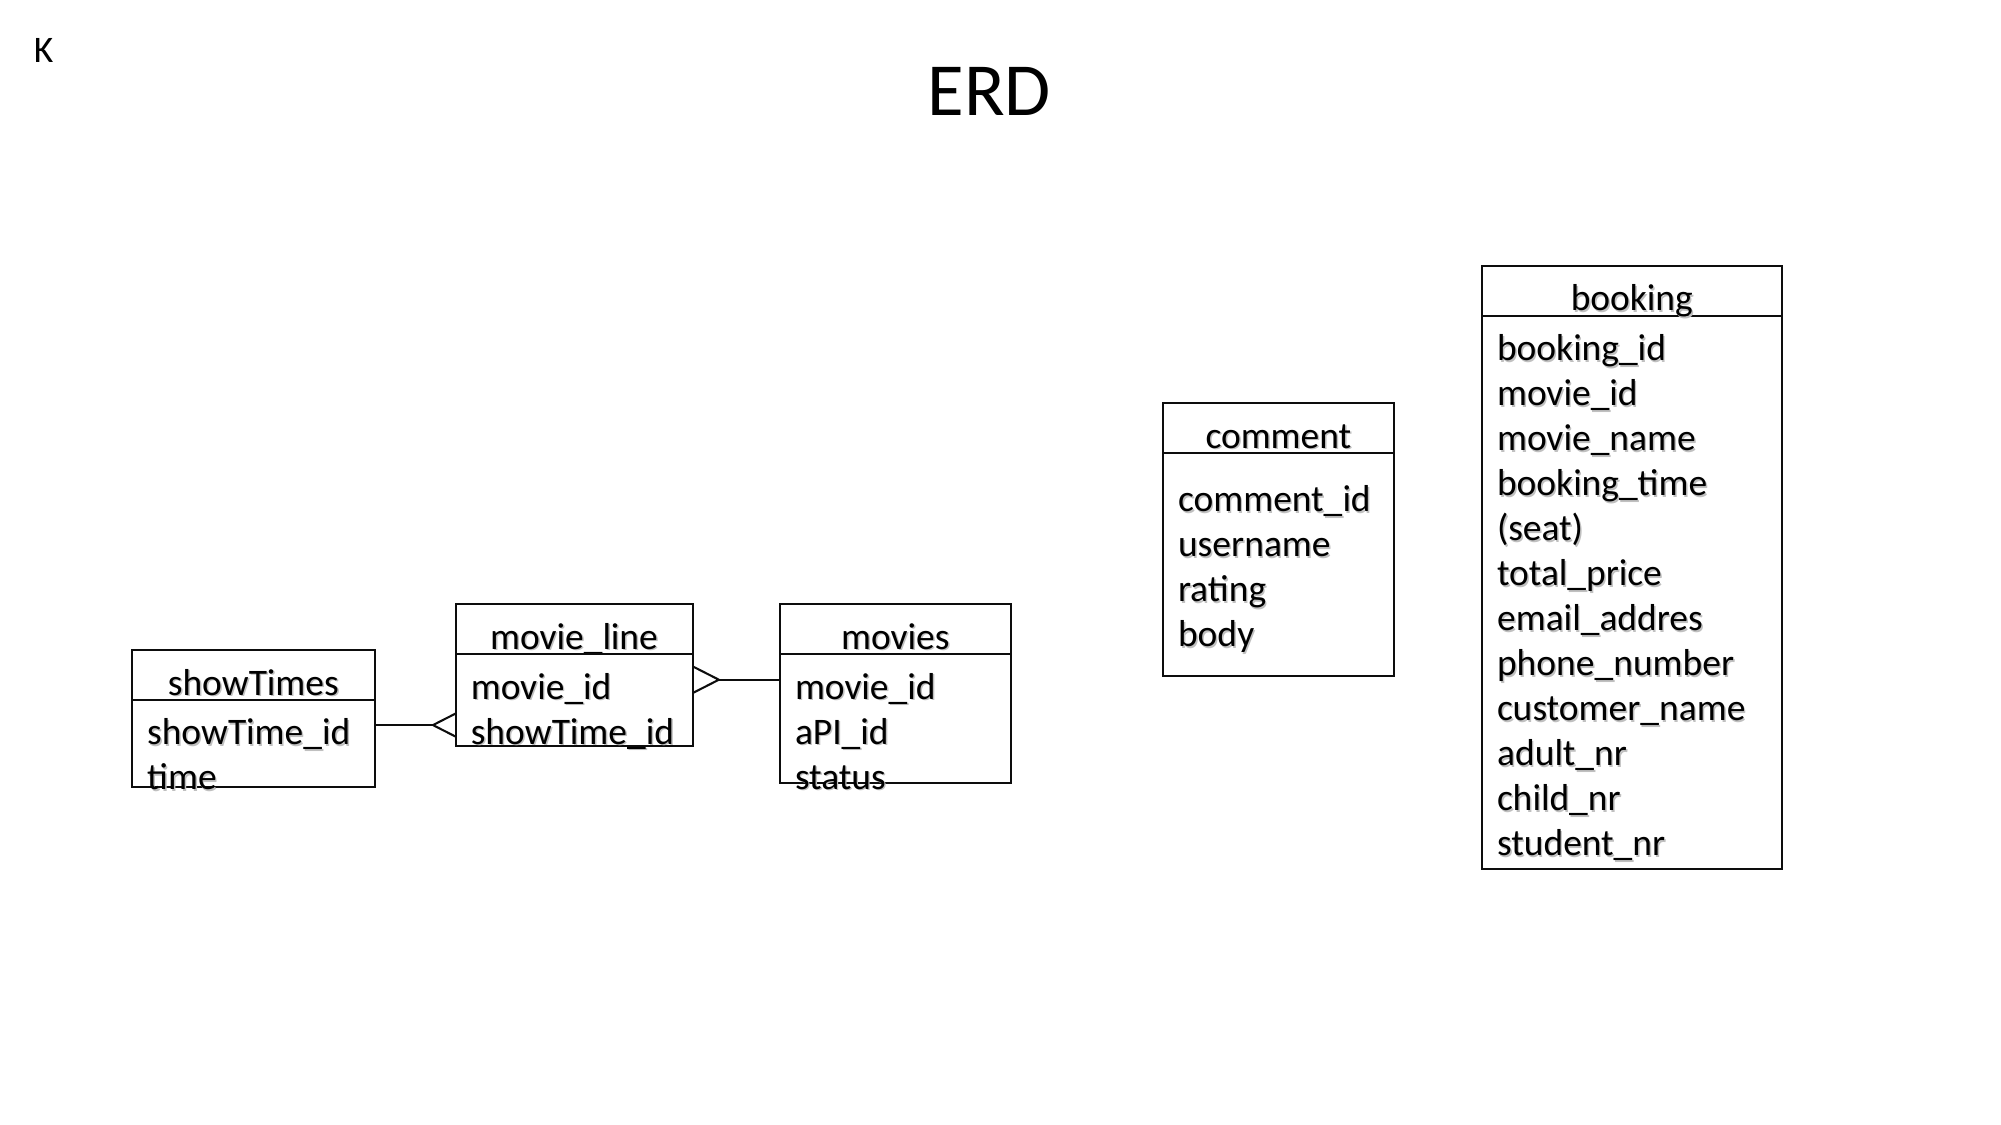

K
ERD
booking
booking_id
movie_id
movie_name
booking_time
(seat)
total_price
email_addres
phone_number
customer_name
adult_nr
child_nr
student_nr
comment
comment_id
username
rating
body
movie_line
movies
showTimes
movie_id
showTime_id
movie_id
aPI_id
status
showTime_id
time